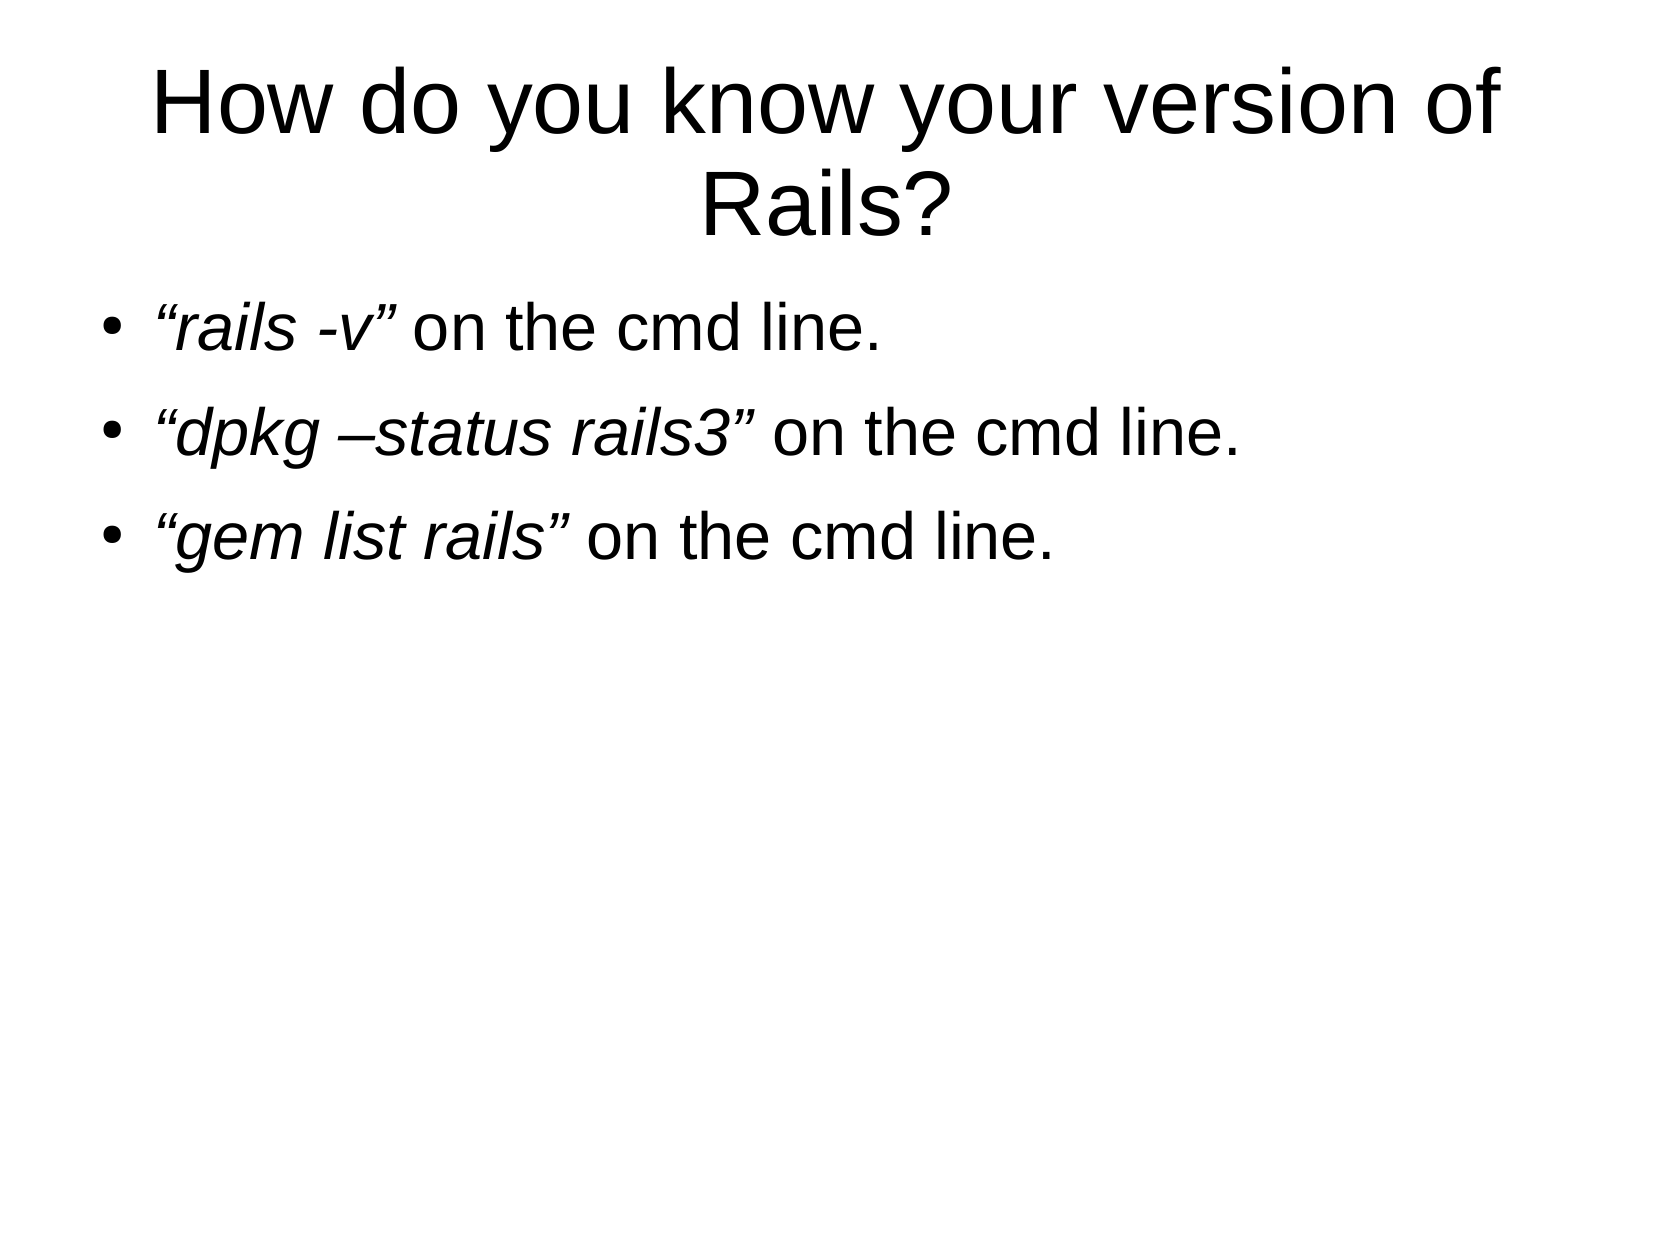

# How do you know your version of Rails?
“rails -v” on the cmd line.
“dpkg –status rails3” on the cmd line.
“gem list rails” on the cmd line.